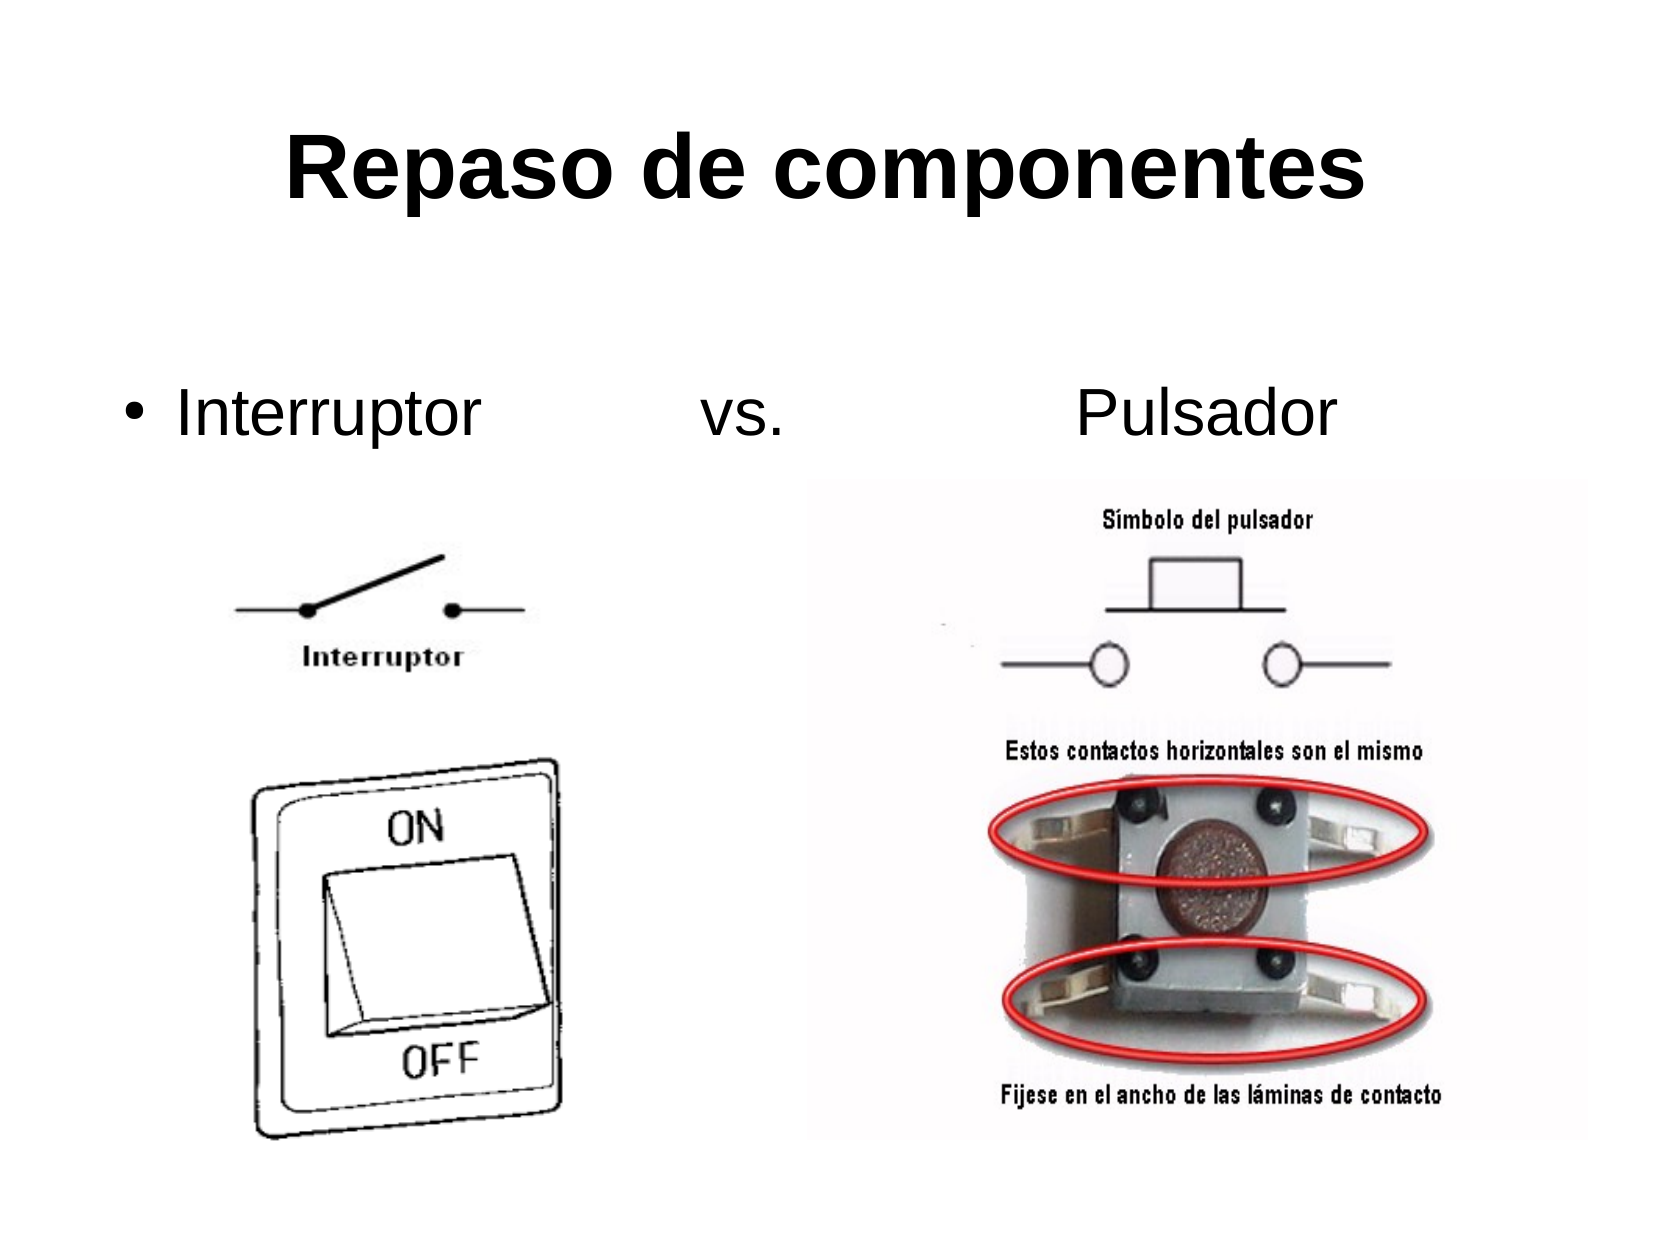

# Repaso de componentes
Interruptor 			vs. 				Pulsador